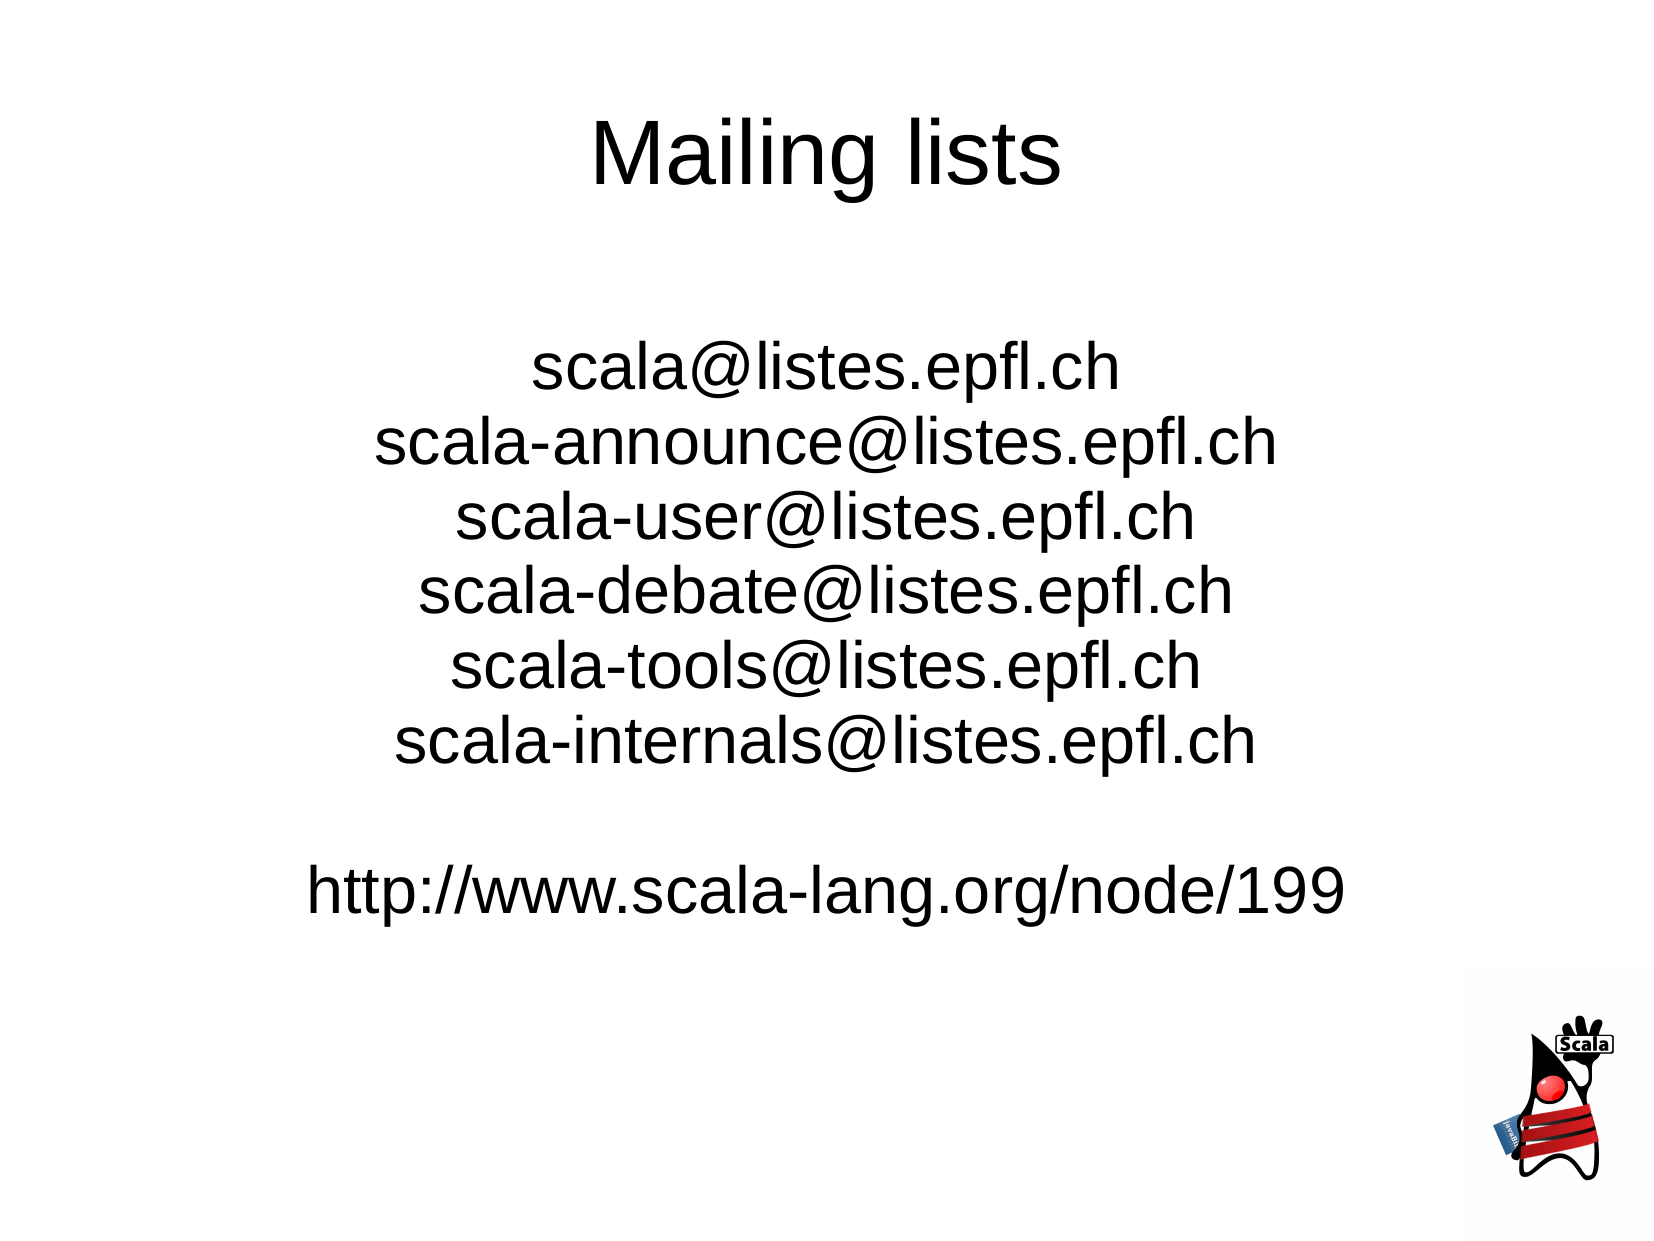

# Mailing lists
scala@listes.epfl.ch
scala-announce@listes.epfl.ch
scala-user@listes.epfl.ch
scala-debate@listes.epfl.ch
scala-tools@listes.epfl.ch
scala-internals@listes.epfl.ch
http://www.scala-lang.org/node/199